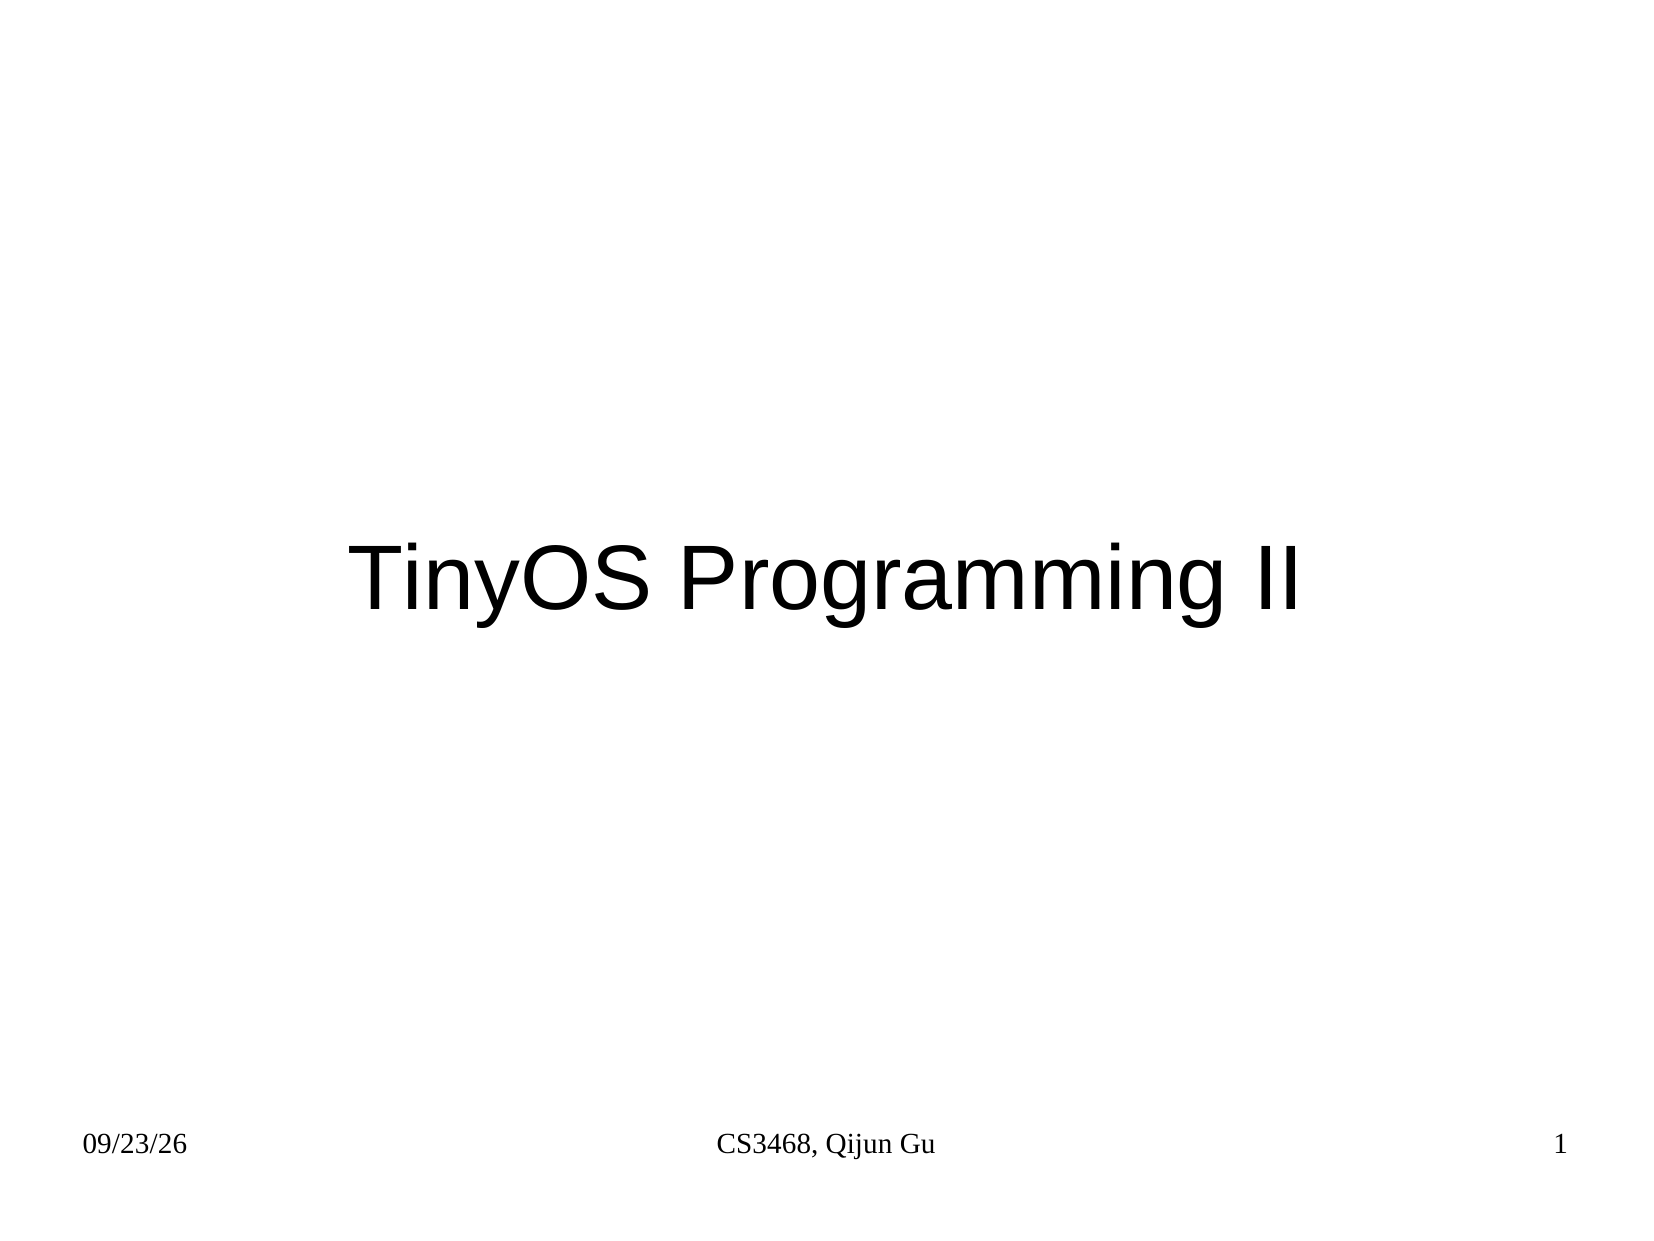

TinyOS Programming II
CS3468, Qijun Gu
1